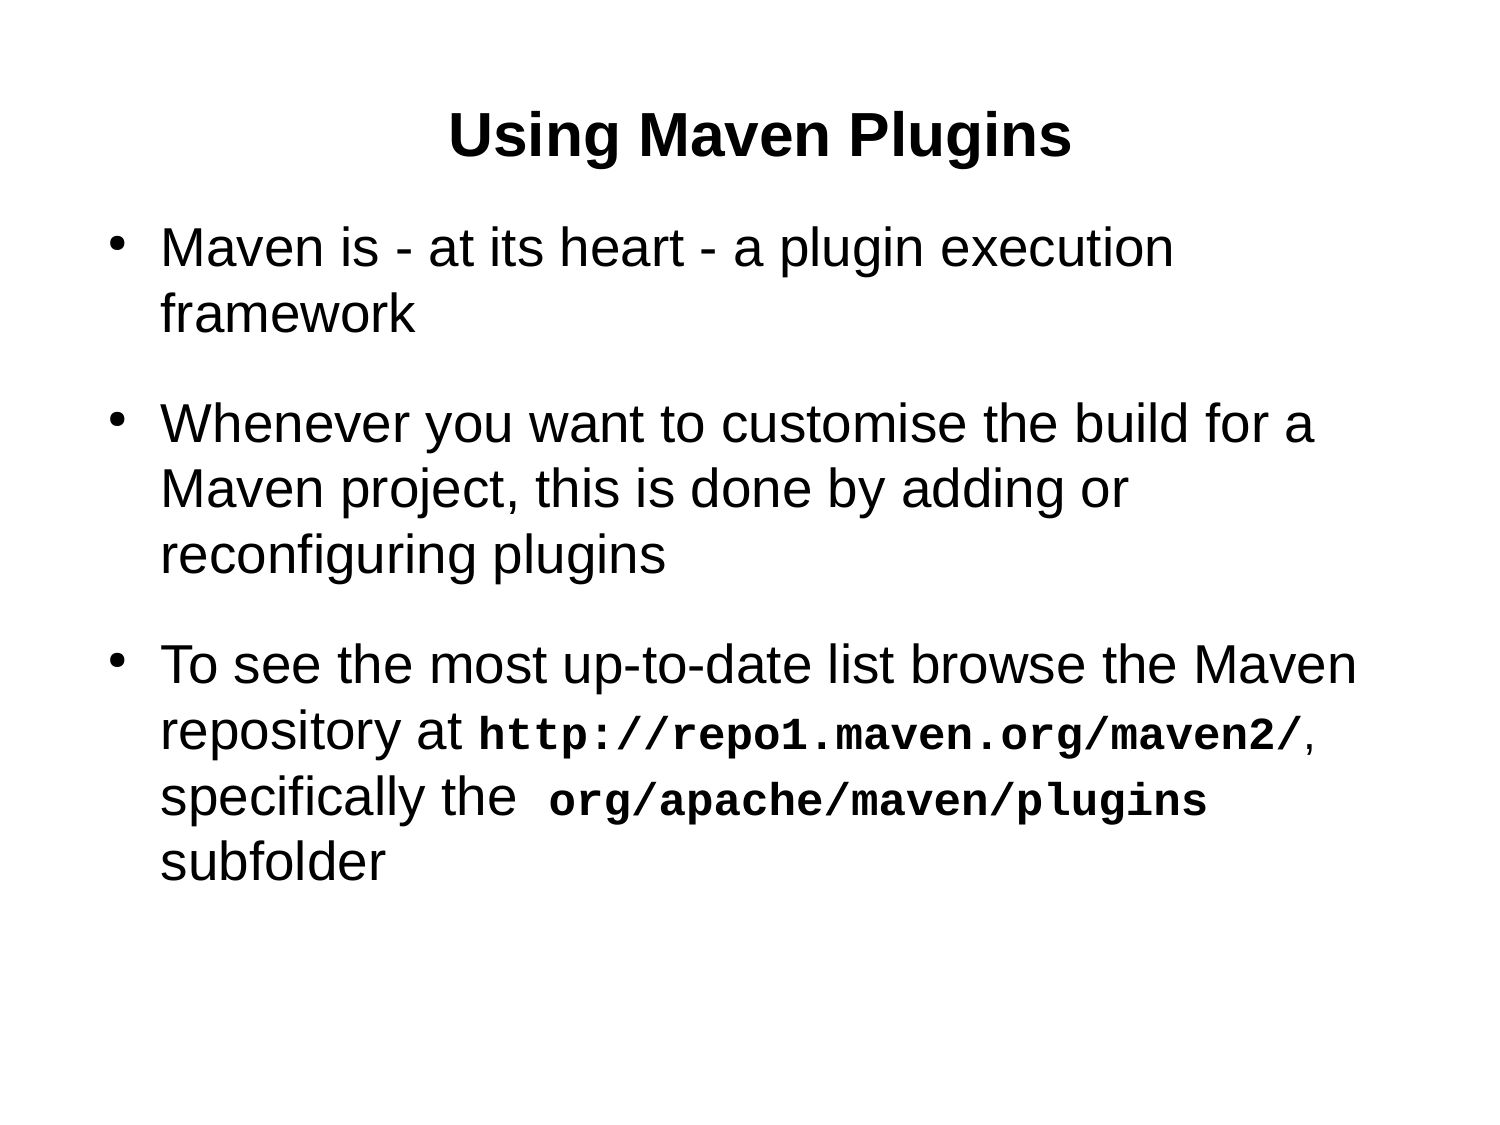

# Using Maven Plugins
Maven is - at its heart - a plugin execution framework
Whenever you want to customise the build for a Maven project, this is done by adding or reconfiguring plugins
To see the most up-to-date list browse the Maven repository at http://repo1.maven.org/maven2/, specifically the org/apache/maven/plugins subfolder